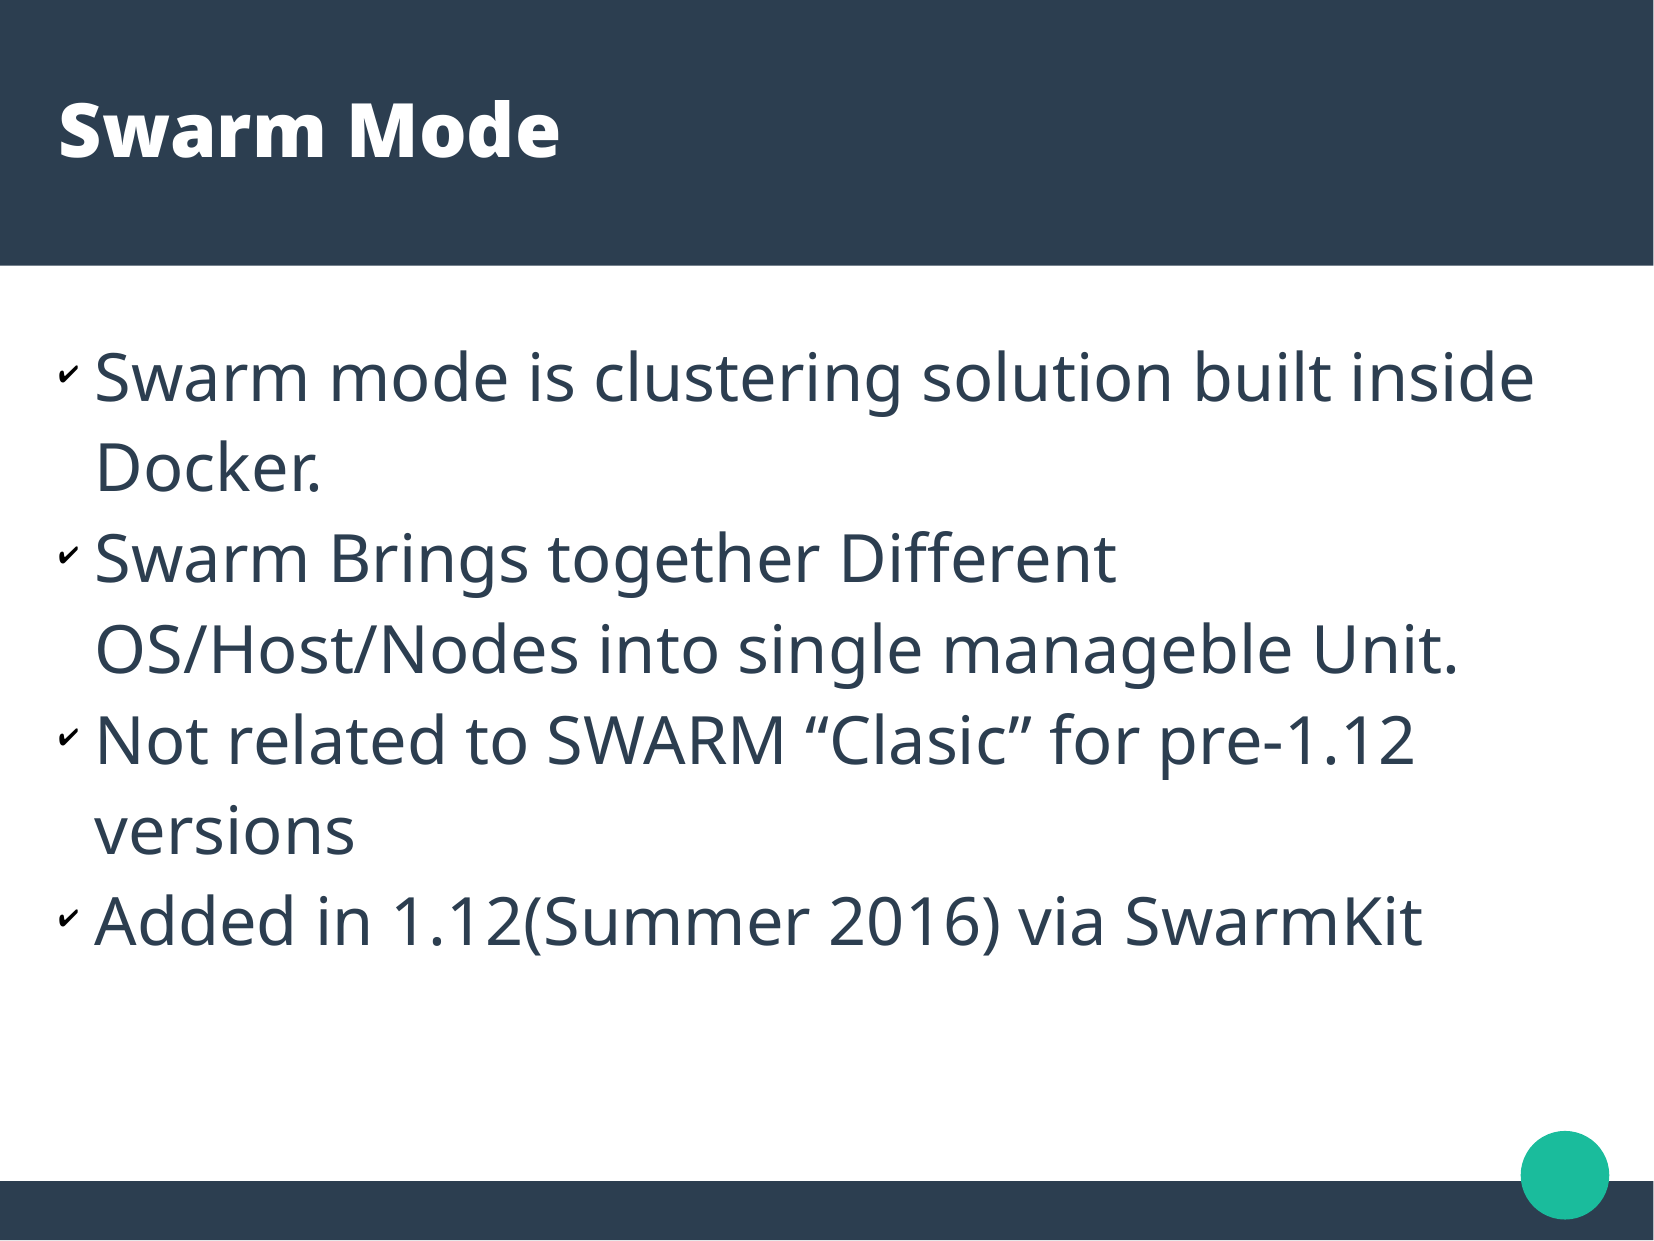

# Swarm Mode
Swarm mode is clustering solution built inside Docker.
Swarm Brings together Different OS/Host/Nodes into single manageble Unit.
Not related to SWARM “Clasic” for pre-1.12 versions
Added in 1.12(Summer 2016) via SwarmKit